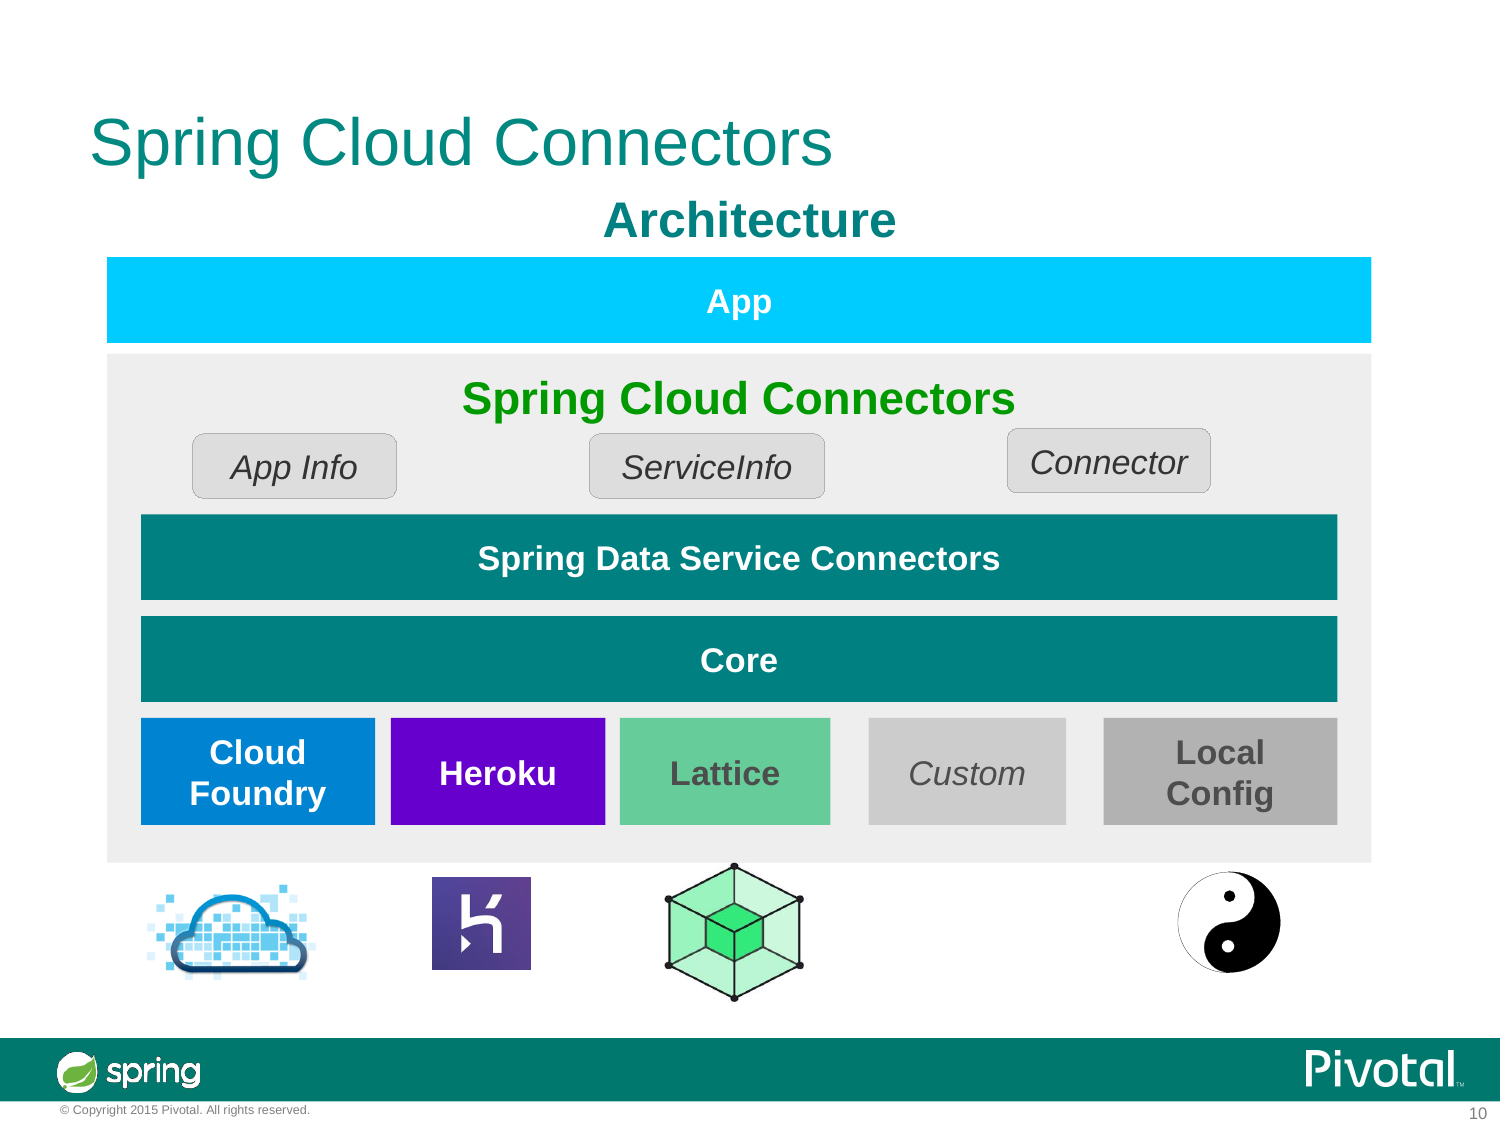

# Spring Cloud Connectors
Architecture
App
Spring Cloud Connectors
Connector
App Info
ServiceInfo
Spring Data Service Connectors
Core
Cloud
Foundry
Heroku
Lattice
Custom
Local
Config